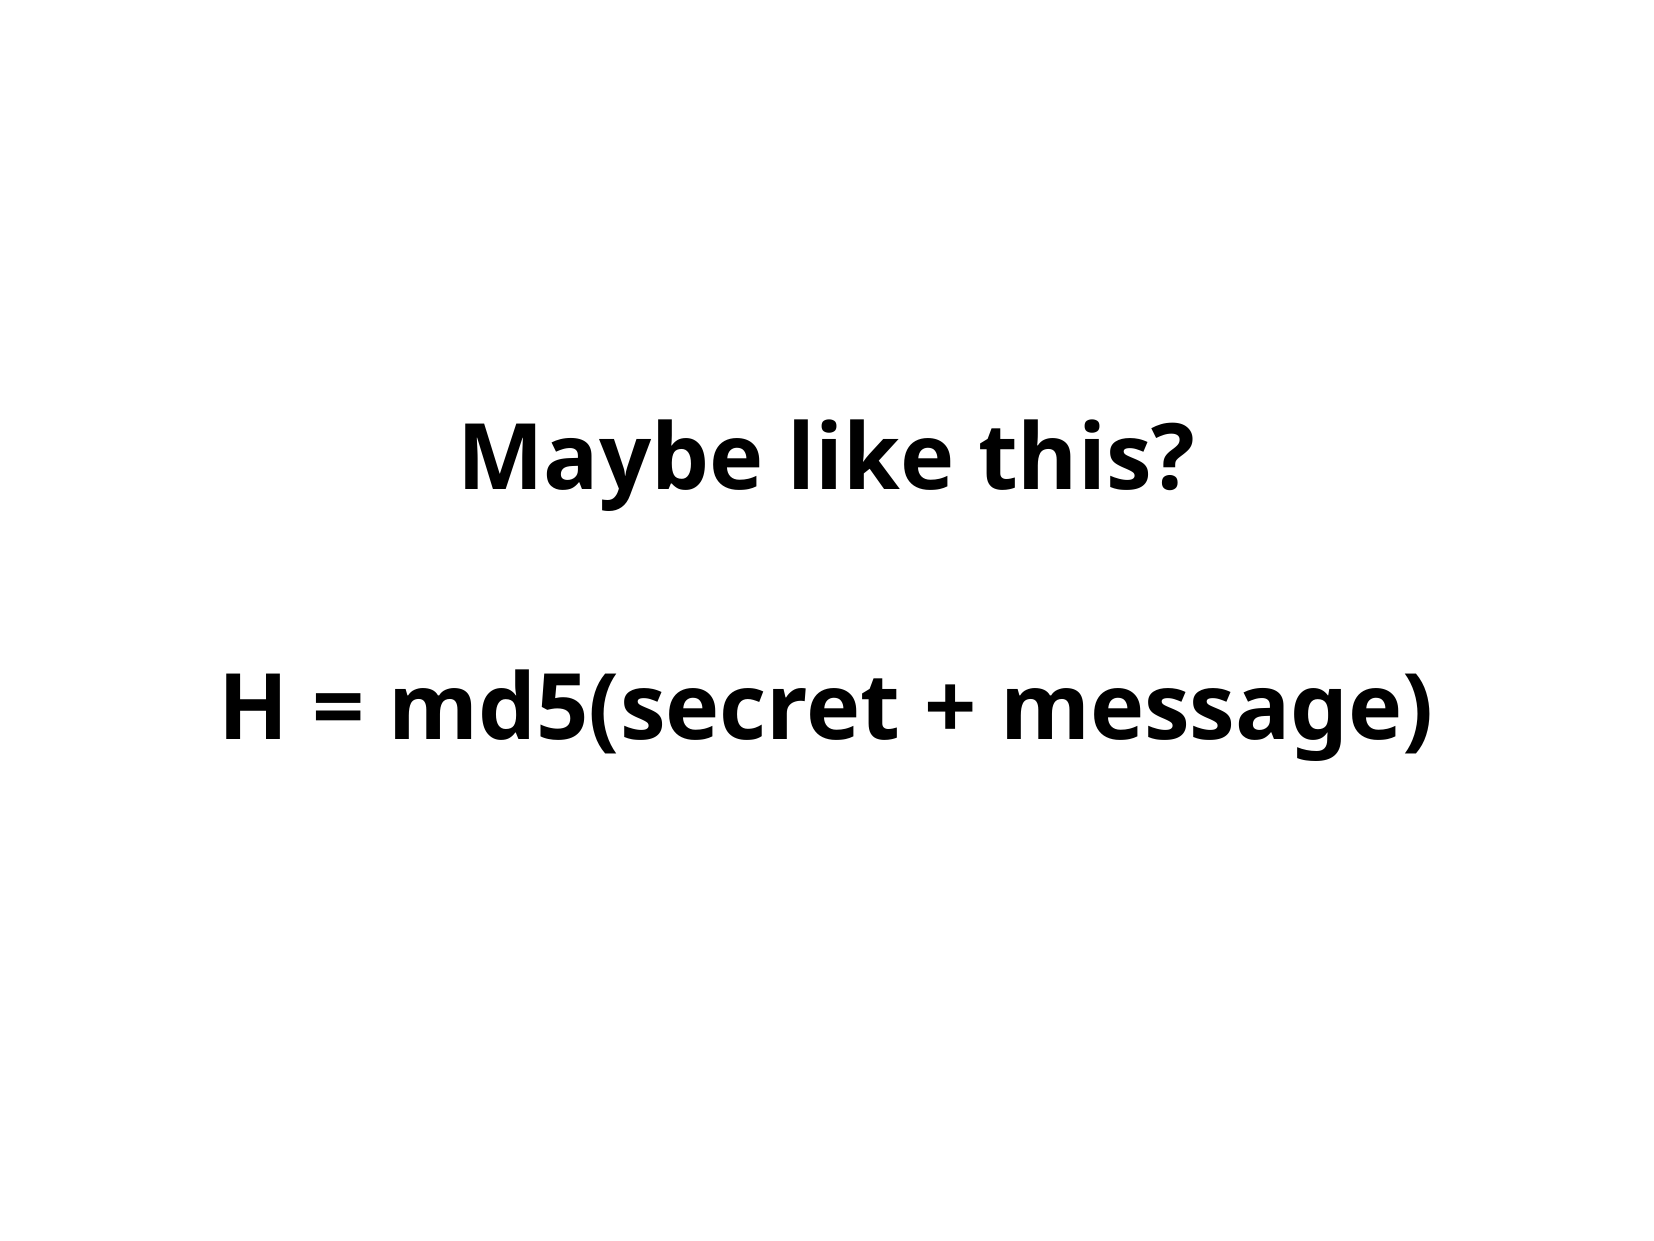

# Maybe like this?
H = md5(secret + message)